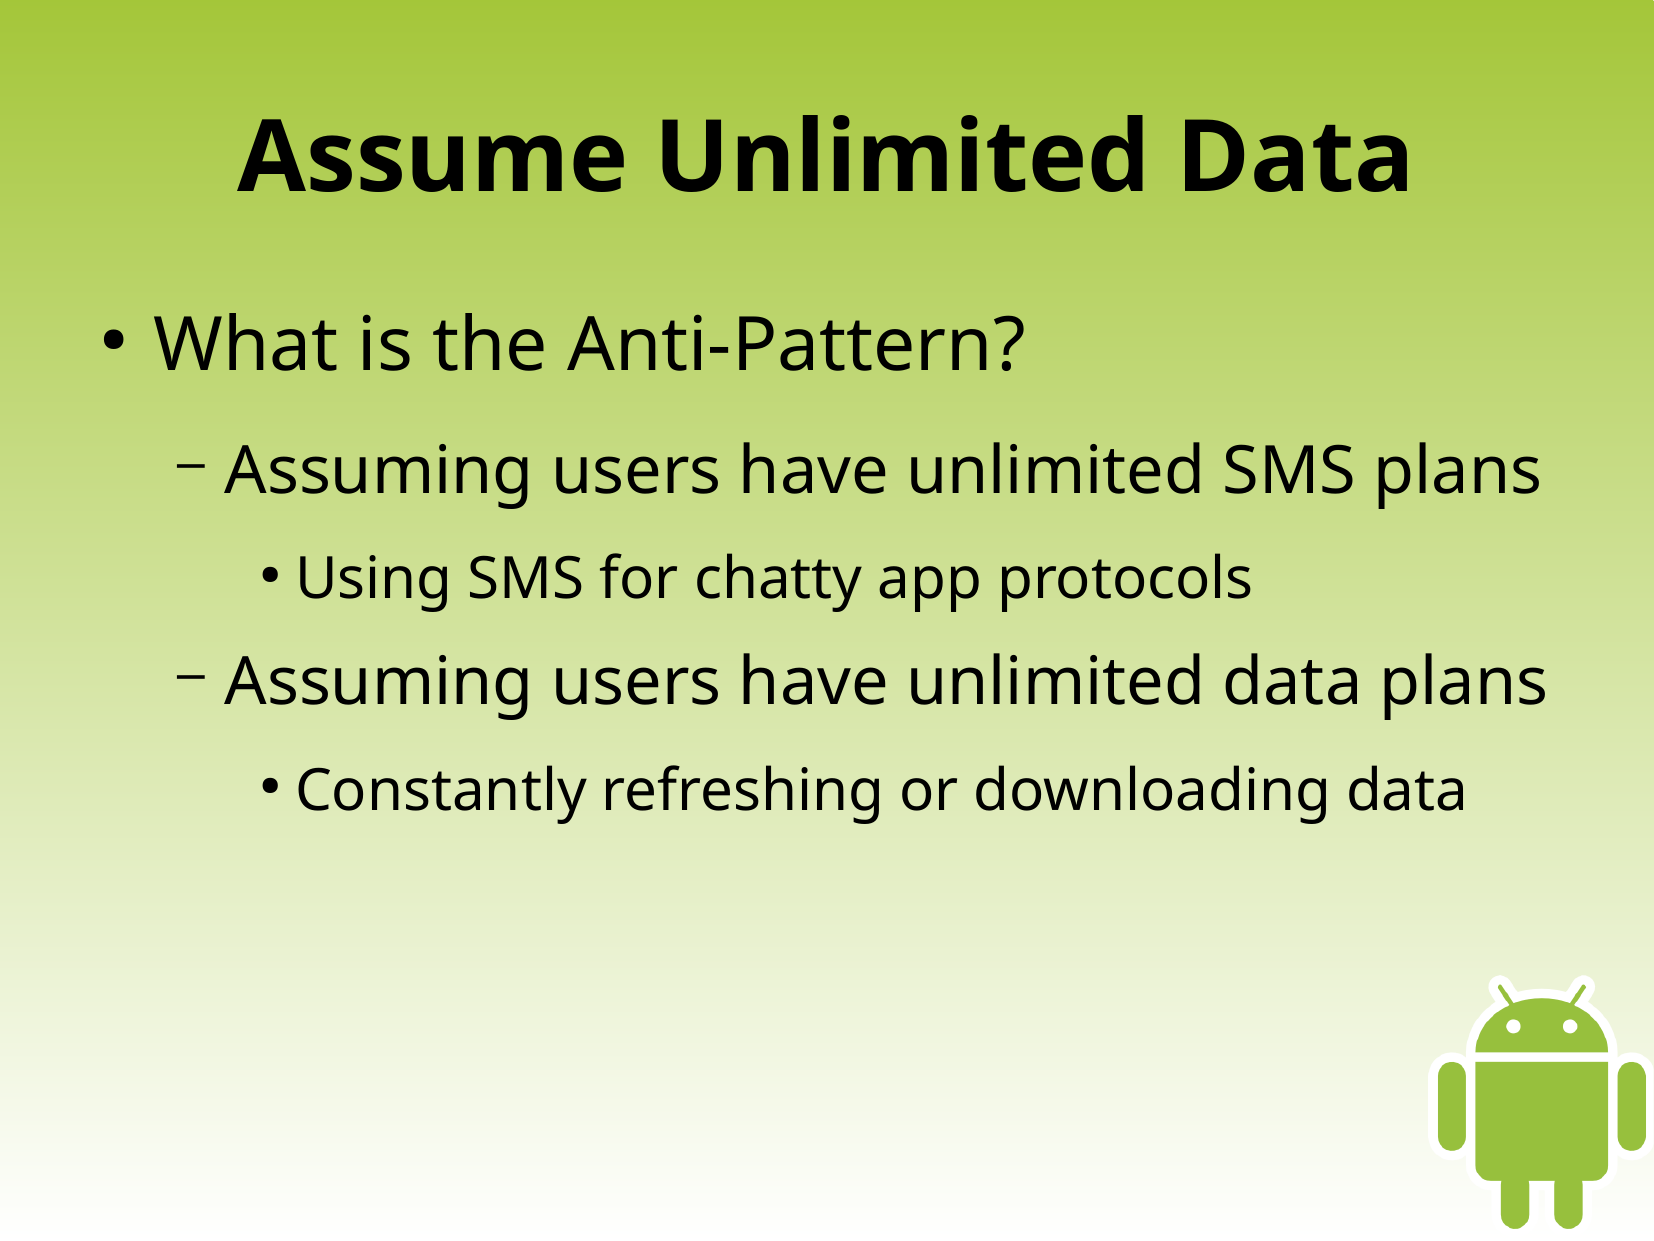

# Assume Unlimited Data
What is the Anti-Pattern?
Assuming users have unlimited SMS plans
Using SMS for chatty app protocols
Assuming users have unlimited data plans
Constantly refreshing or downloading data